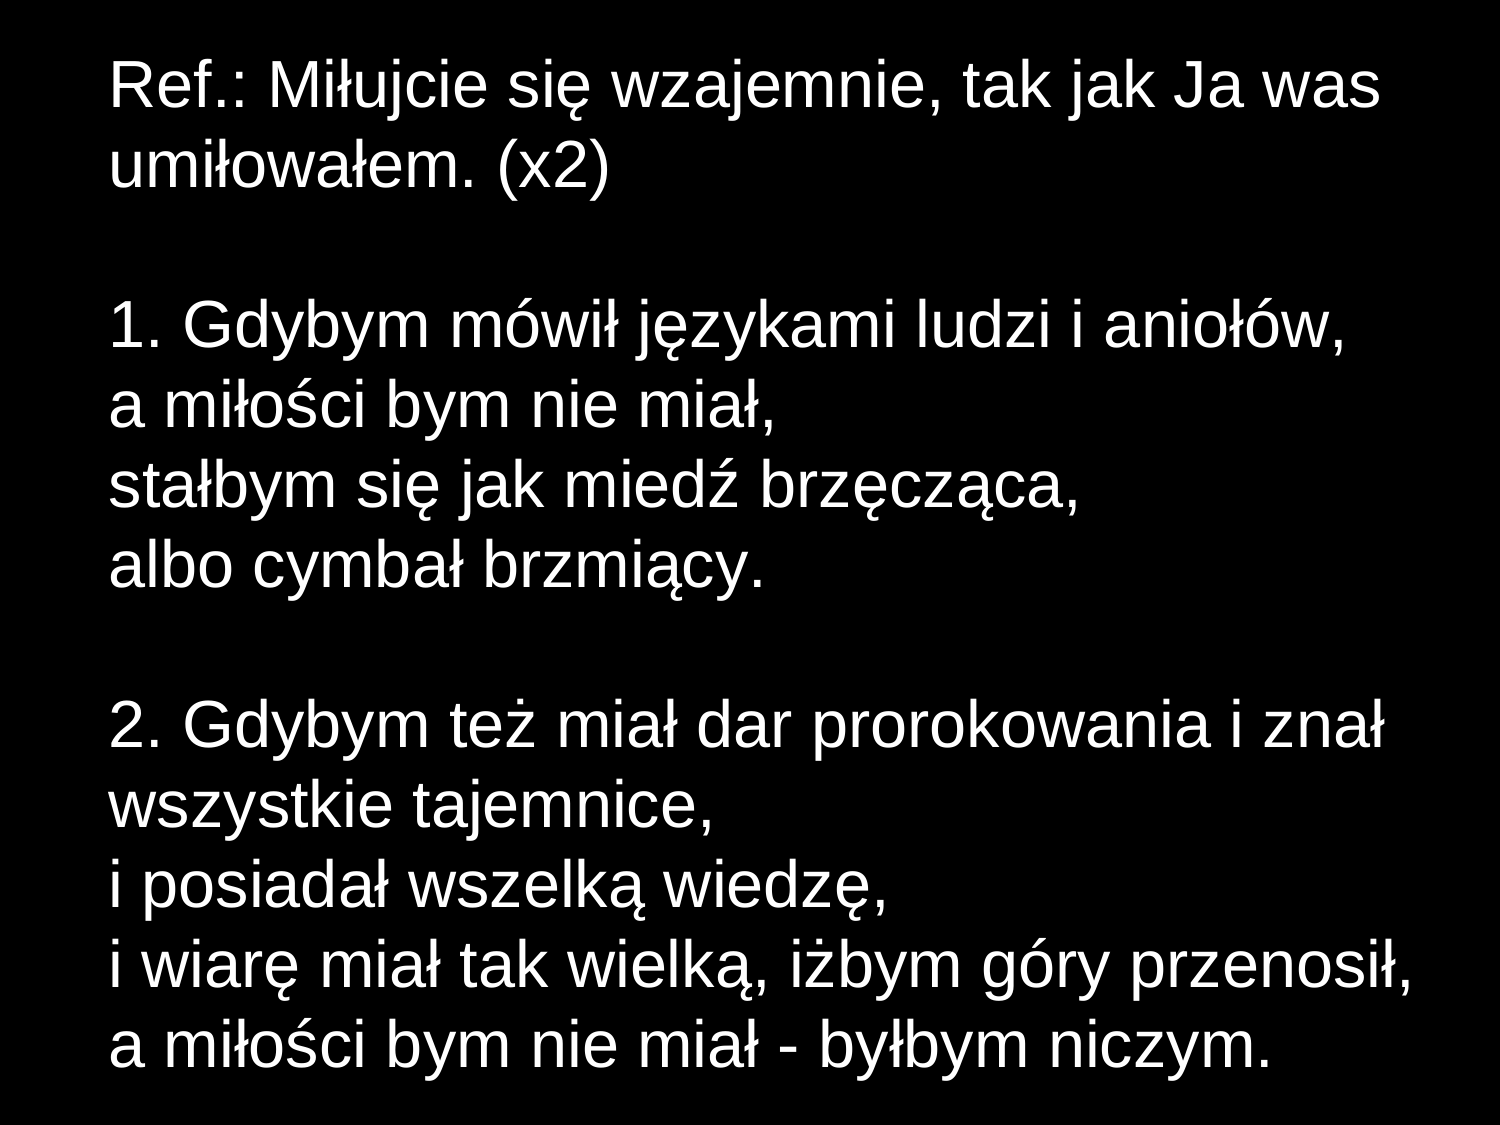

Ref.: Miłujcie się wzajemnie, tak jak Ja was umiłowałem. (x2)
1. Gdybym mówił językami ludzi i aniołów,
a miłości bym nie miał,
stałbym się jak miedź brzęcząca,
albo cymbał brzmiący.
2. Gdybym też miał dar prorokowania i znał wszystkie tajemnice,
i posiadał wszelką wiedzę,
i wiarę miał tak wielką, iżbym góry przenosił,
a miłości bym nie miał - byłbym niczym.